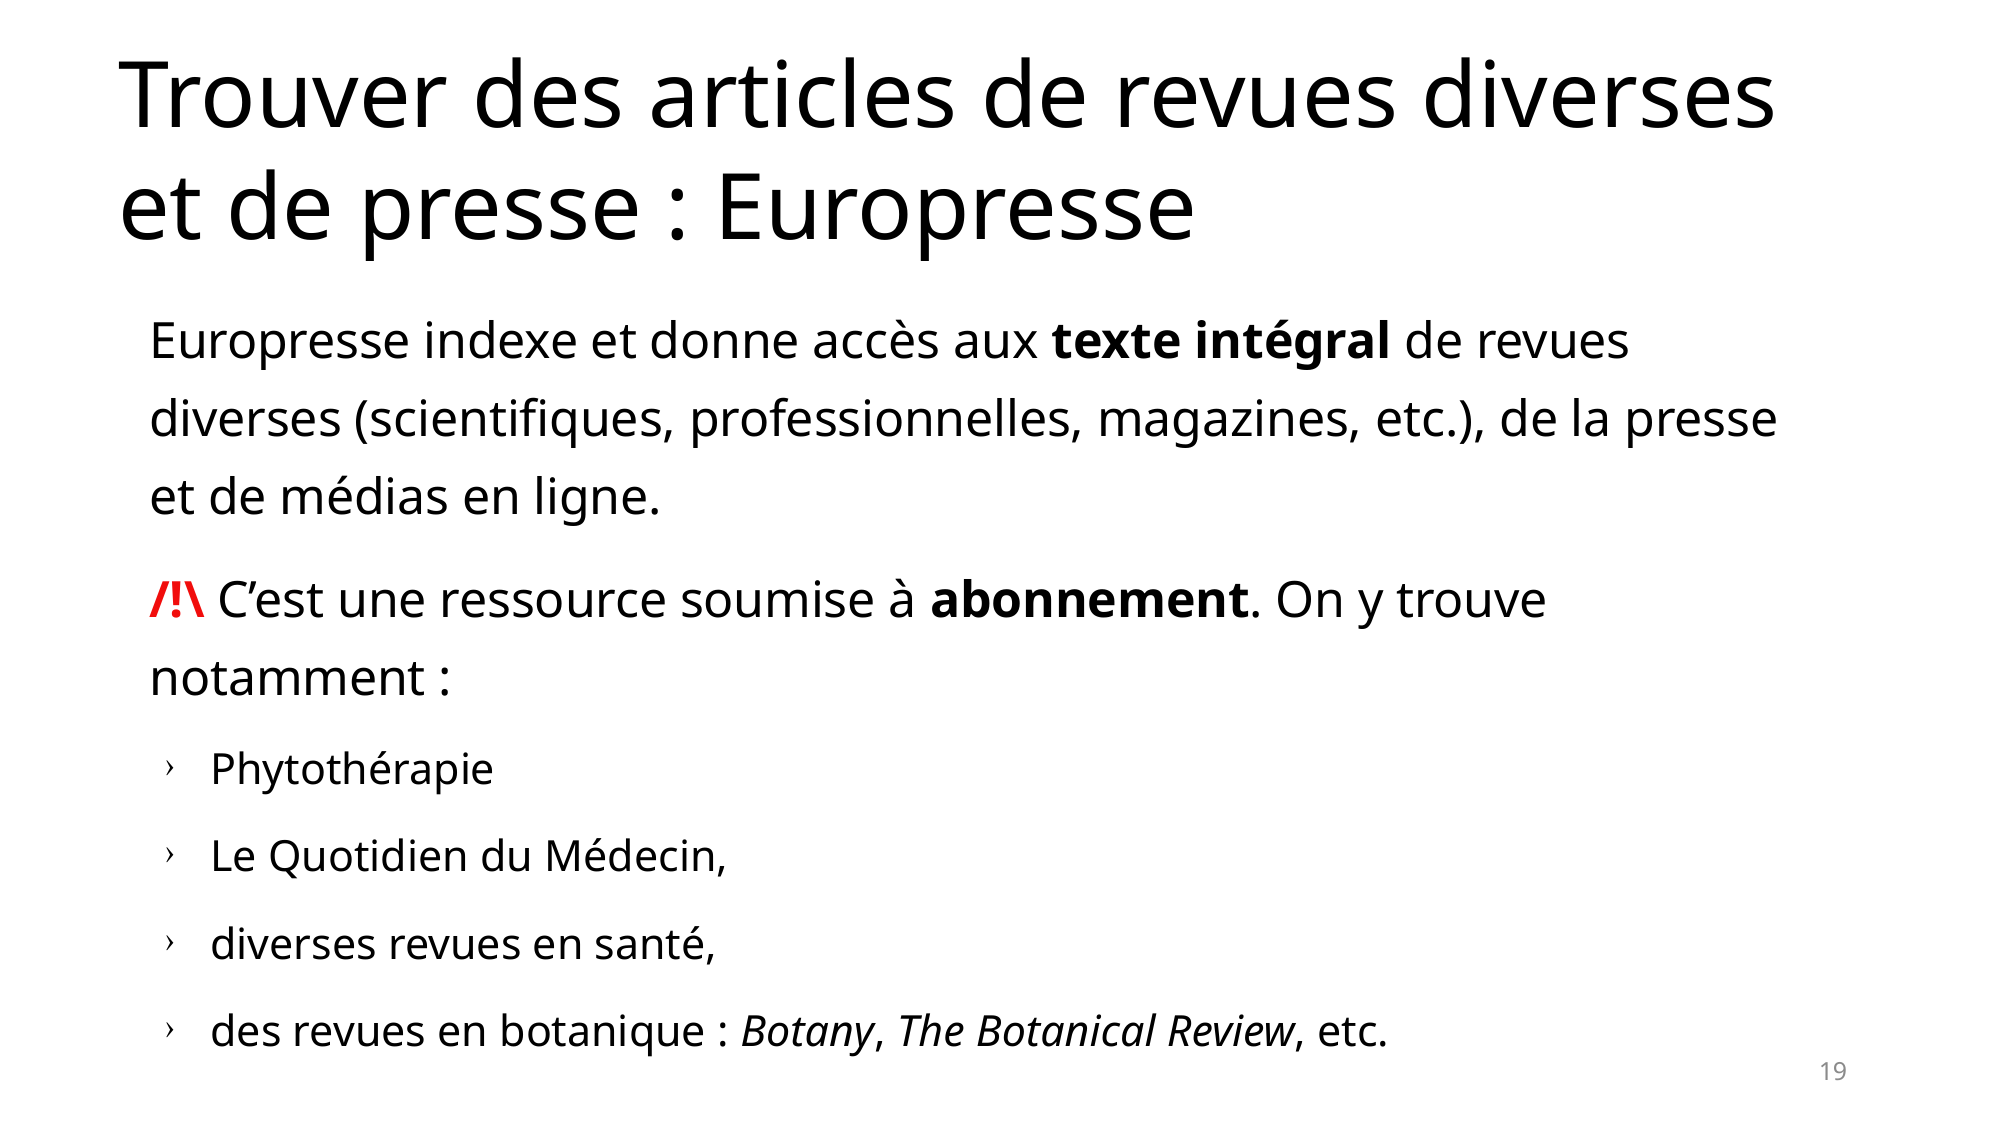

# Trouver des articles de revues diverses et de presse : Europresse
Europresse indexe et donne accès aux texte intégral de revues diverses (scientifiques, professionnelles, magazines, etc.), de la presse et de médias en ligne.
/!\ C’est une ressource soumise à abonnement. On y trouve notamment :
Phytothérapie
Le Quotidien du Médecin,
diverses revues en santé,
des revues en botanique : Botany, The Botanical Review, etc.
19